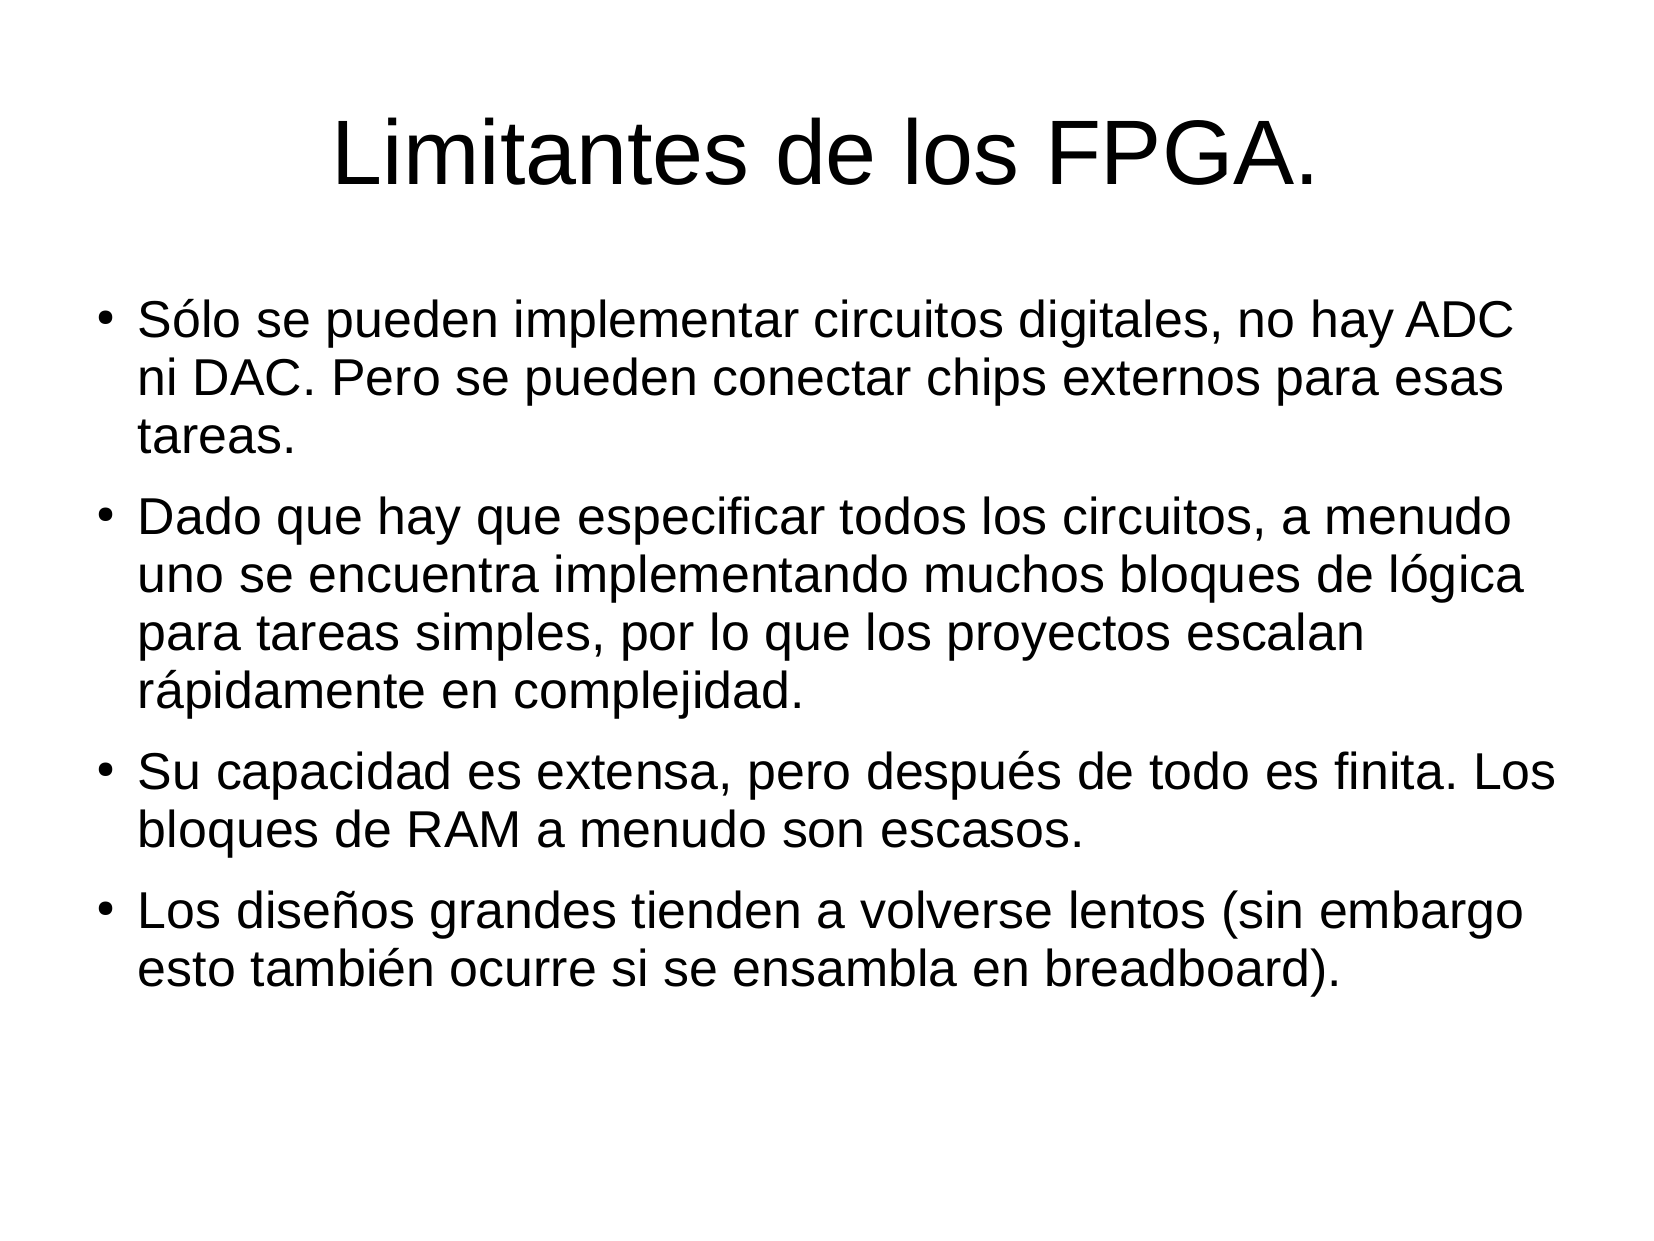

# Limitantes de los FPGA.
Sólo se pueden implementar circuitos digitales, no hay ADC ni DAC. Pero se pueden conectar chips externos para esas tareas.
Dado que hay que especificar todos los circuitos, a menudo uno se encuentra implementando muchos bloques de lógica para tareas simples, por lo que los proyectos escalan rápidamente en complejidad.
Su capacidad es extensa, pero después de todo es finita. Los bloques de RAM a menudo son escasos.
Los diseños grandes tienden a volverse lentos (sin embargo esto también ocurre si se ensambla en breadboard).